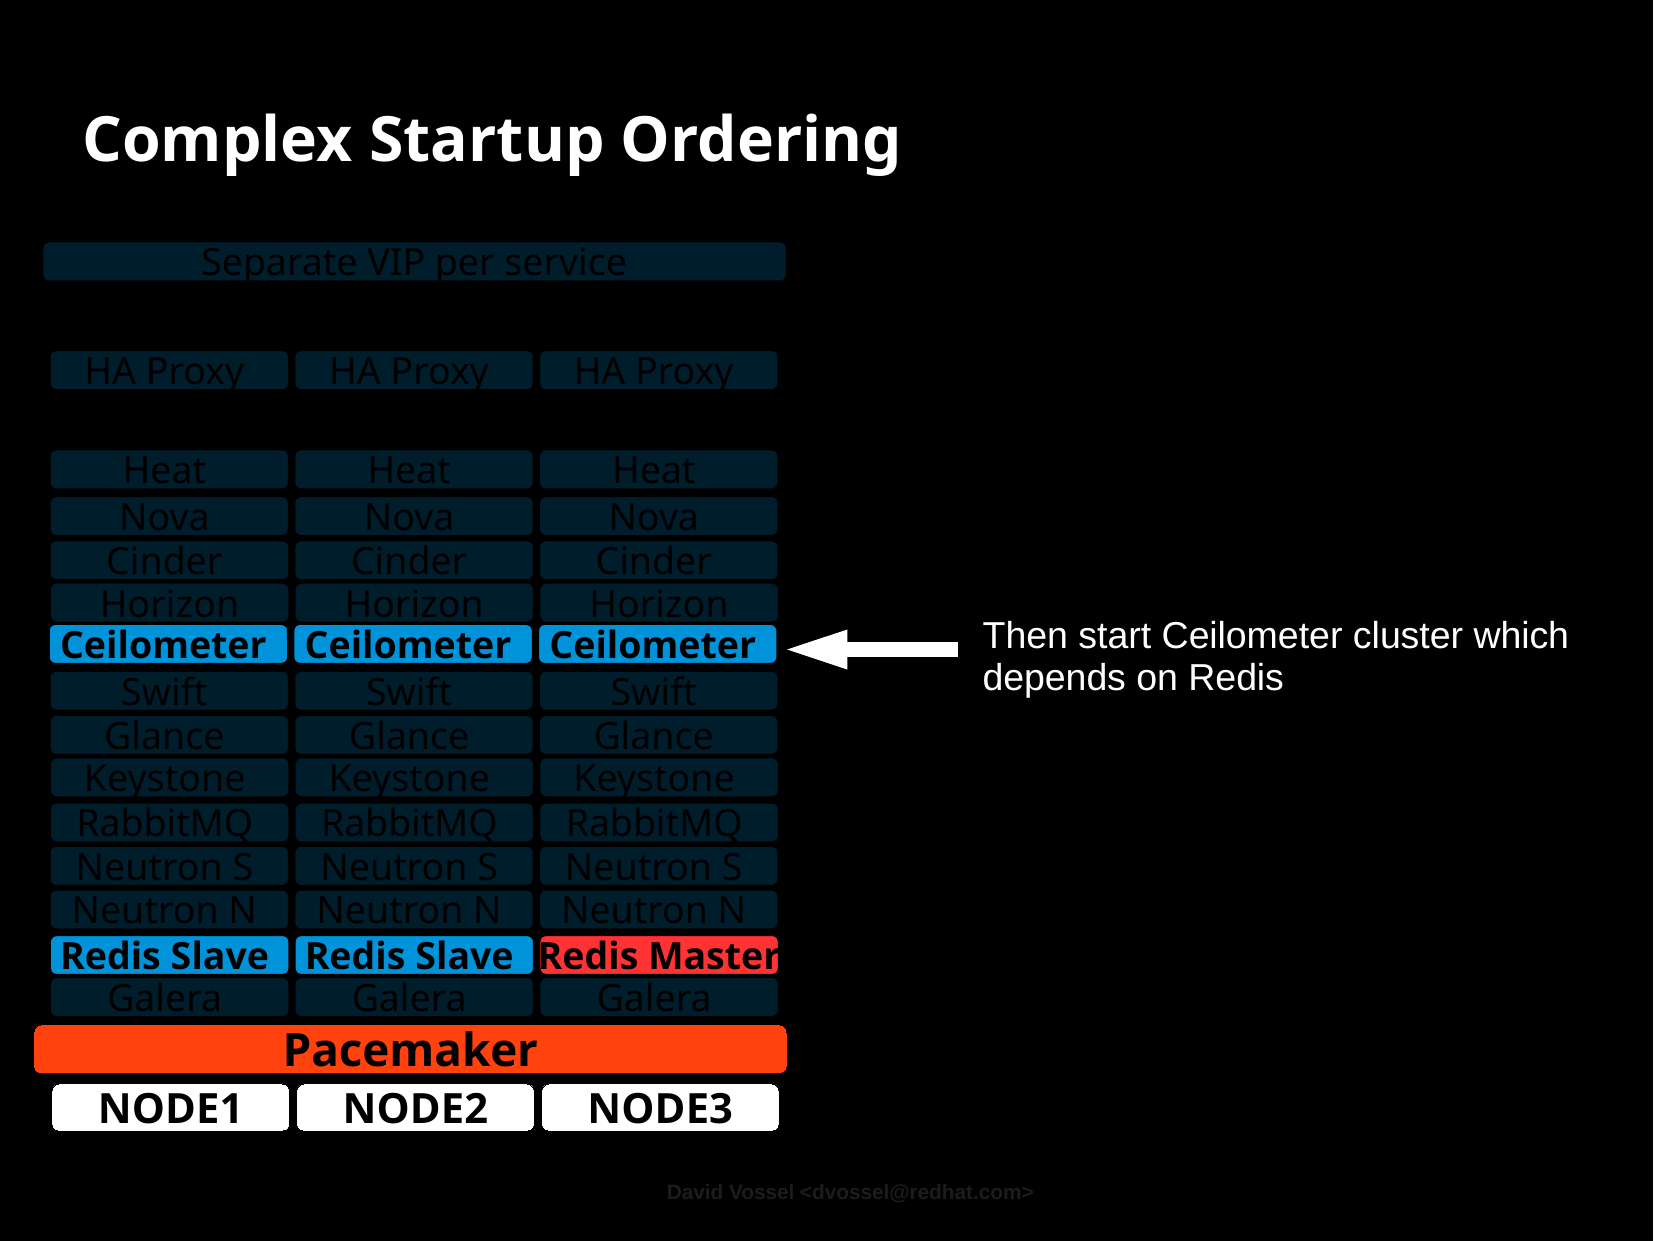

# Complex Startup Ordering
Separate VIP per service
HA Proxy
HA Proxy
HA Proxy
Heat
Heat
Heat
Nova
Nova
Nova
Cinder
Cinder
Cinder
Horizon
Horizon
Horizon
Then start Ceilometer cluster which
depends on Redis
Ceilometer
Ceilometer
Ceilometer
Swift
Swift
Swift
Glance
Glance
Glance
Keystone
Keystone
Keystone
RabbitMQ
RabbitMQ
RabbitMQ
Neutron S
Neutron S
Neutron S
Neutron N
Neutron N
Neutron N
Redis Slave
Redis Slave
Redis Master
Galera
Galera
Galera
Pacemaker
NODE1
NODE2
NODE3